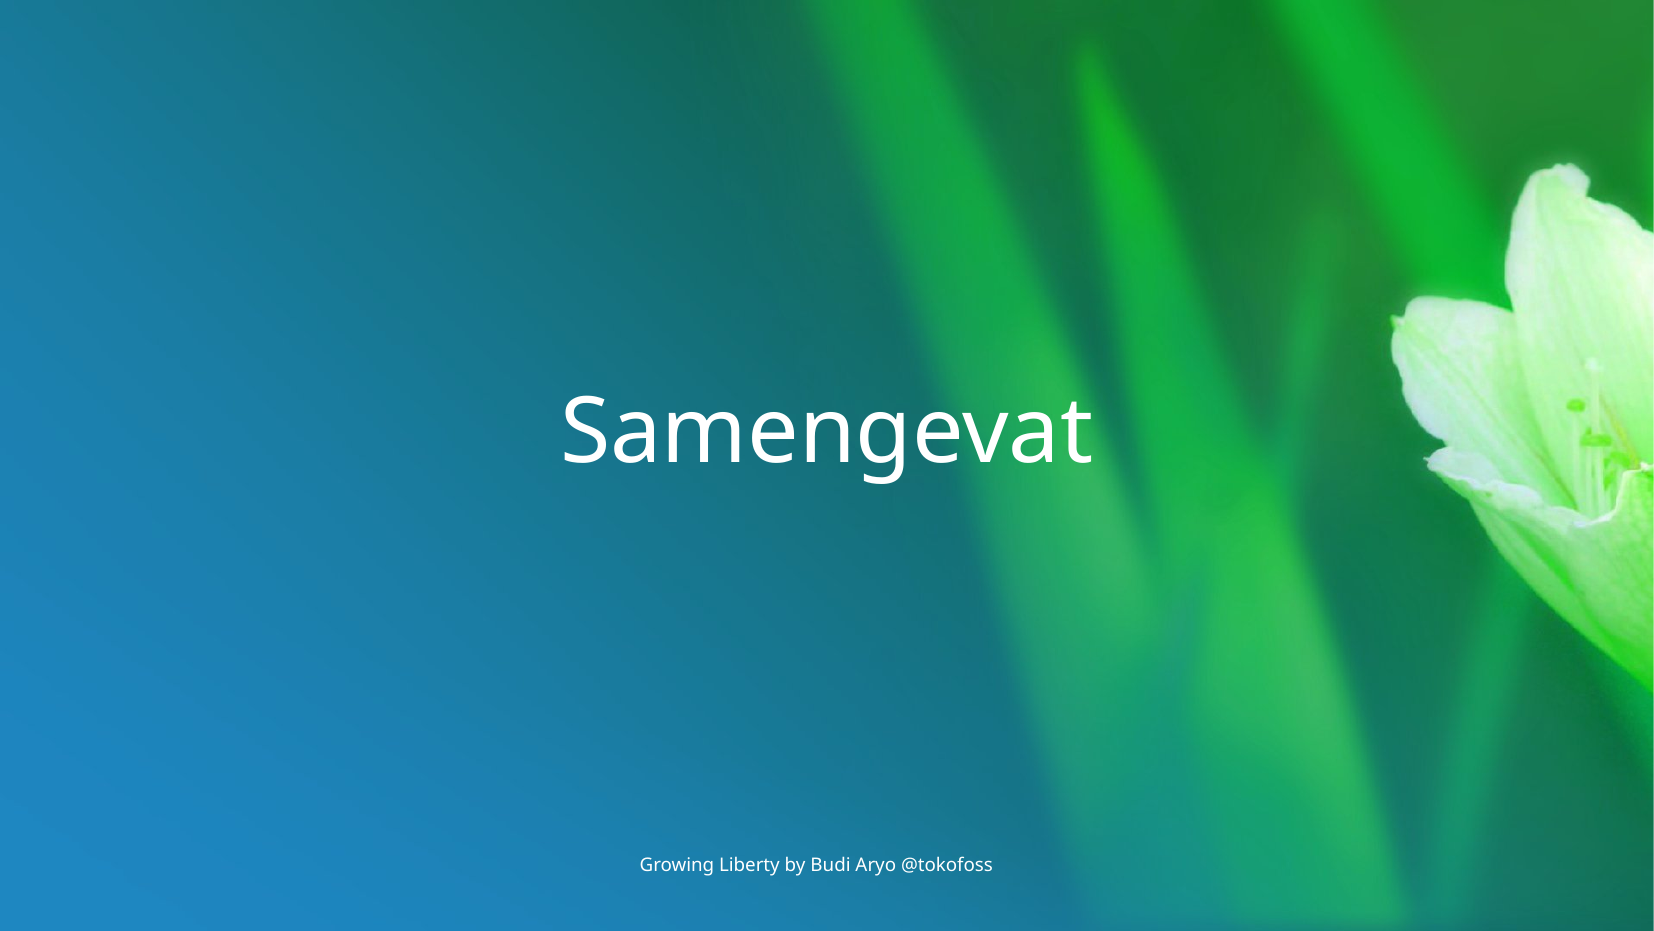

Samengevat
Growing Liberty by Budi Aryo @tokofoss